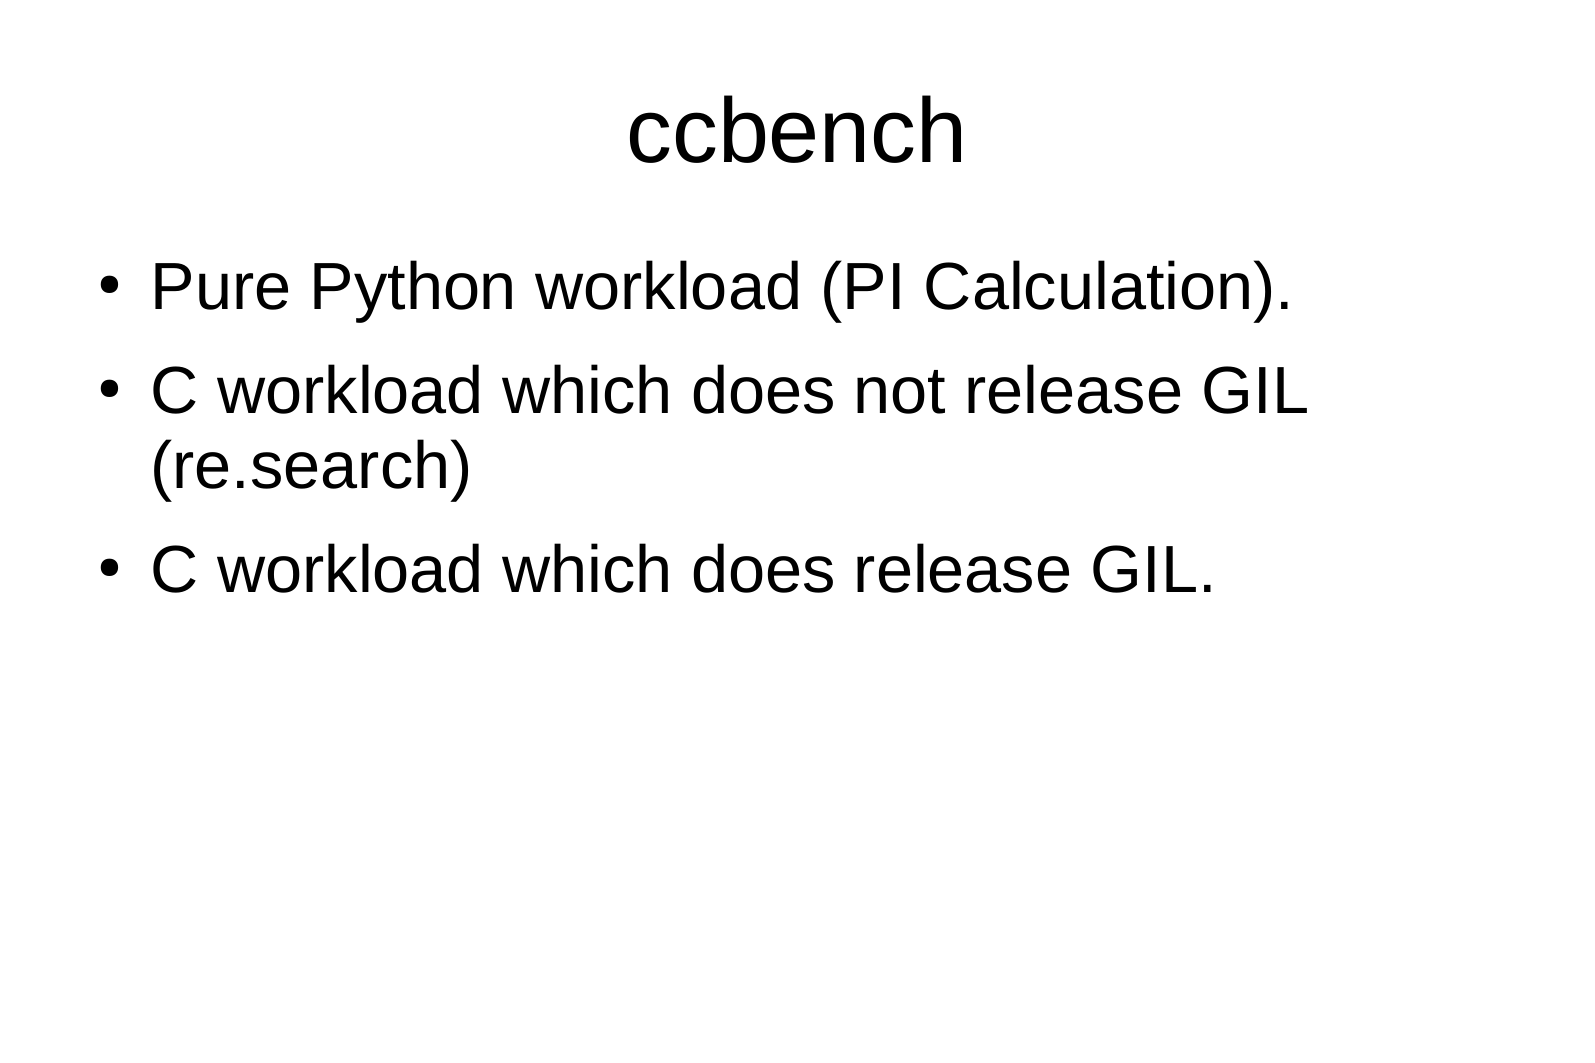

# ccbench
Pure Python workload (PI Calculation).
C workload which does not release GIL (re.search)
C workload which does release GIL.